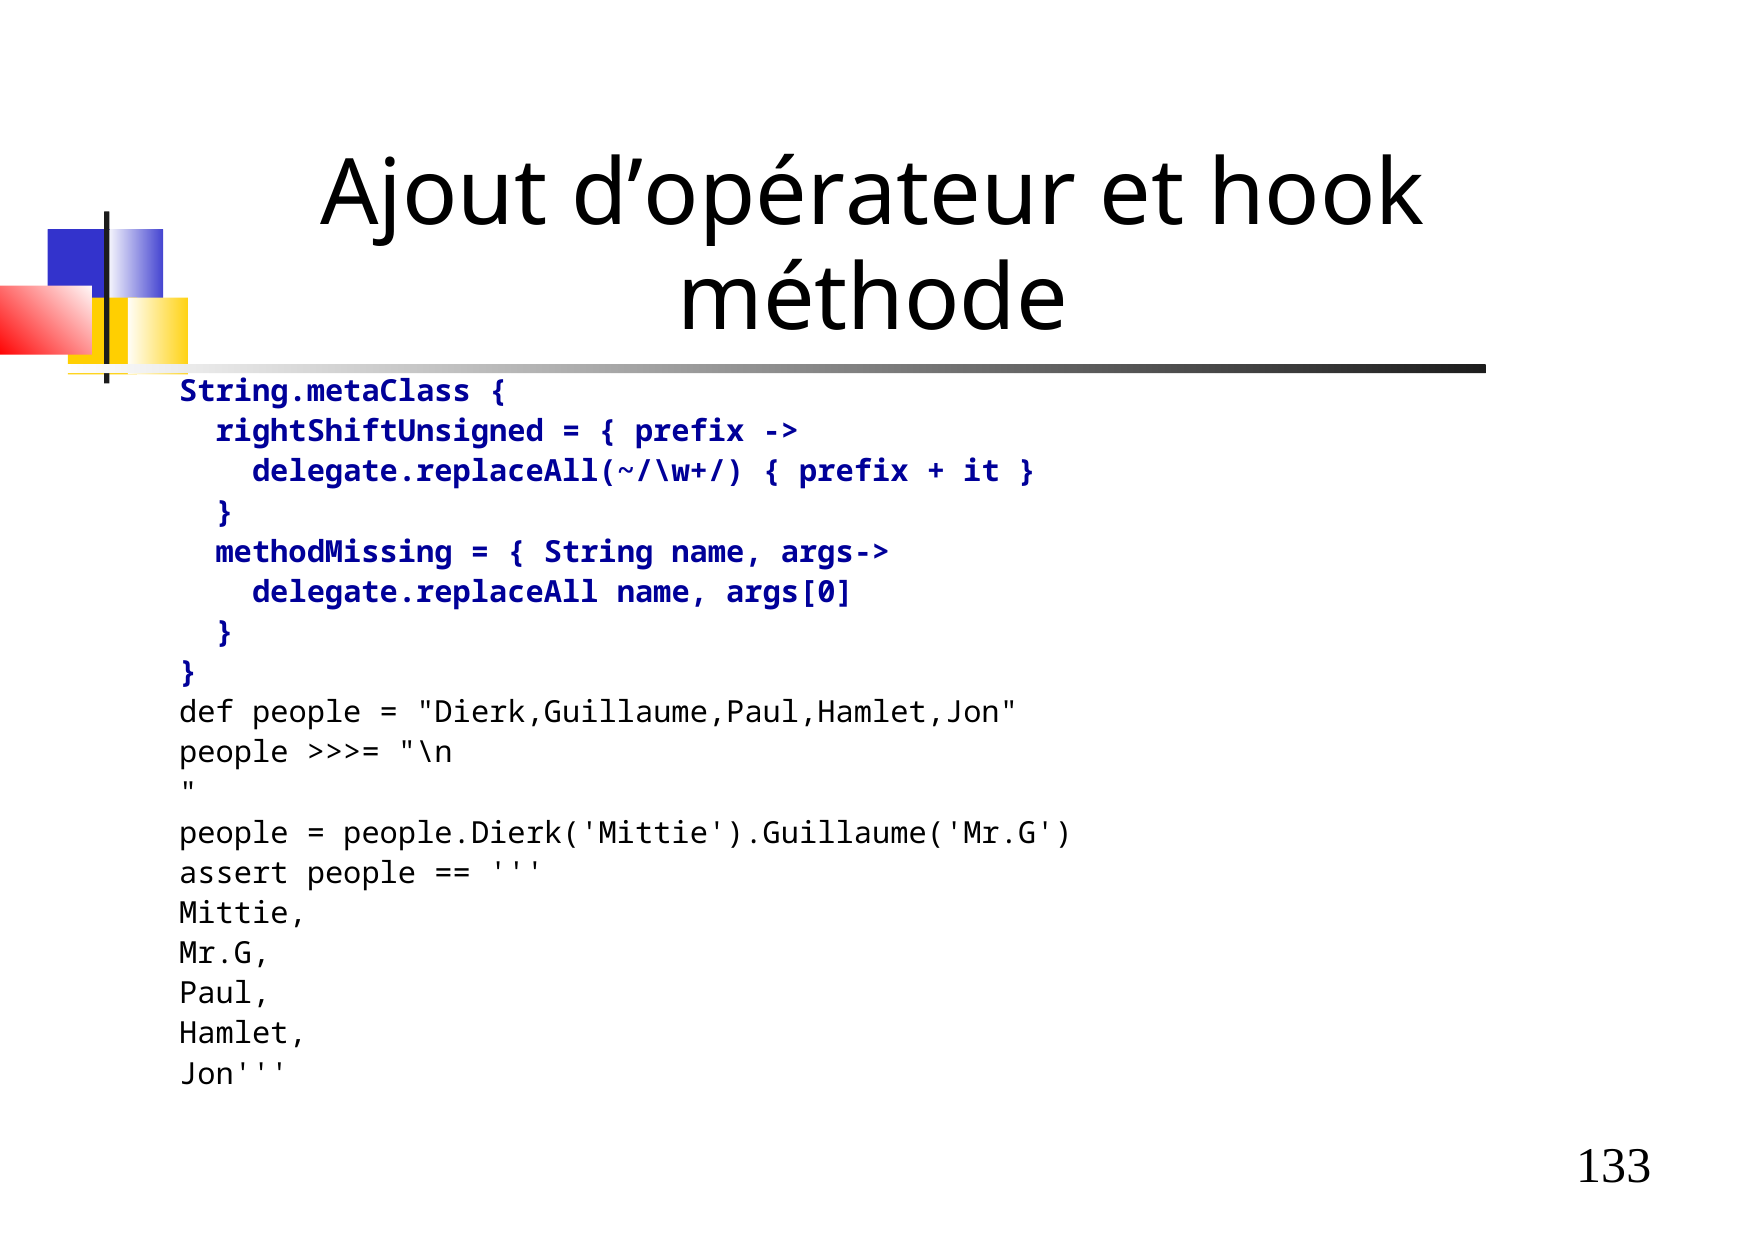

# Ajout d’opérateur et hook méthode
String.metaClass {
 rightShiftUnsigned = { prefix ->
 delegate.replaceAll(~/\w+/) { prefix + it }
 }
 methodMissing = { String name, args->
 delegate.replaceAll name, args[0]
 }
}
def people = "Dierk,Guillaume,Paul,Hamlet,Jon"
people >>>= "\n
"
people = people.Dierk('Mittie').Guillaume('Mr.G')
assert people == '''
Mittie,
Mr.G,
Paul,
Hamlet,
Jon'''